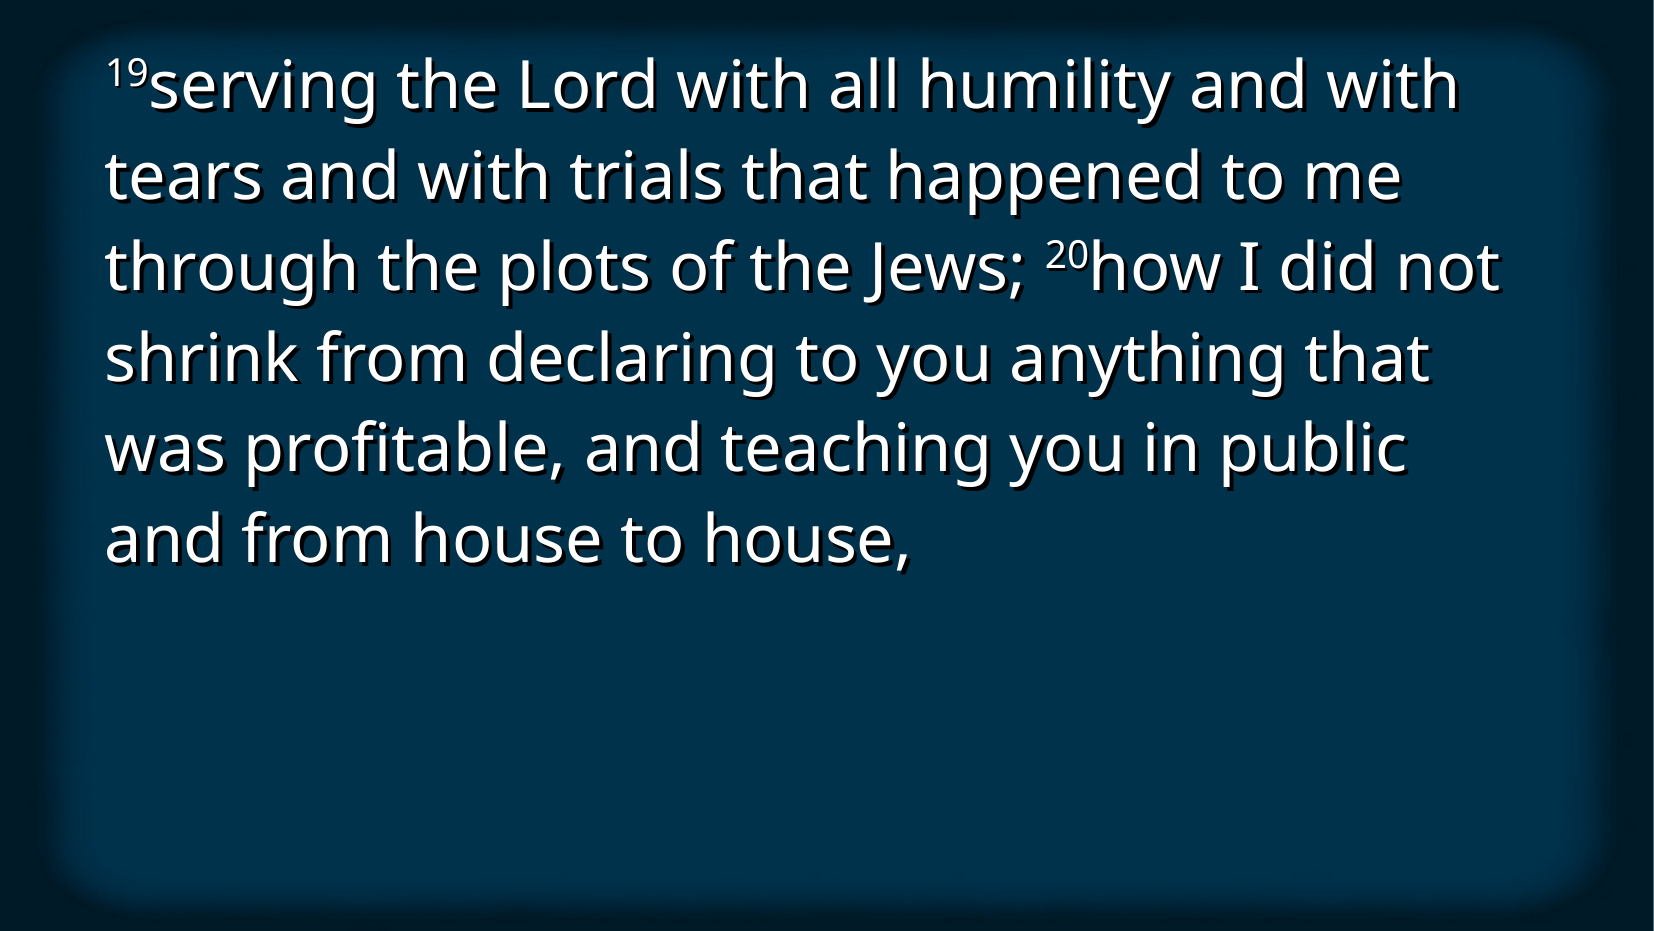

19serving the Lord with all humility and with tears and with trials that happened to me through the plots of the Jews; 20how I did not shrink from declaring to you anything that was profitable, and teaching you in public and from house to house,